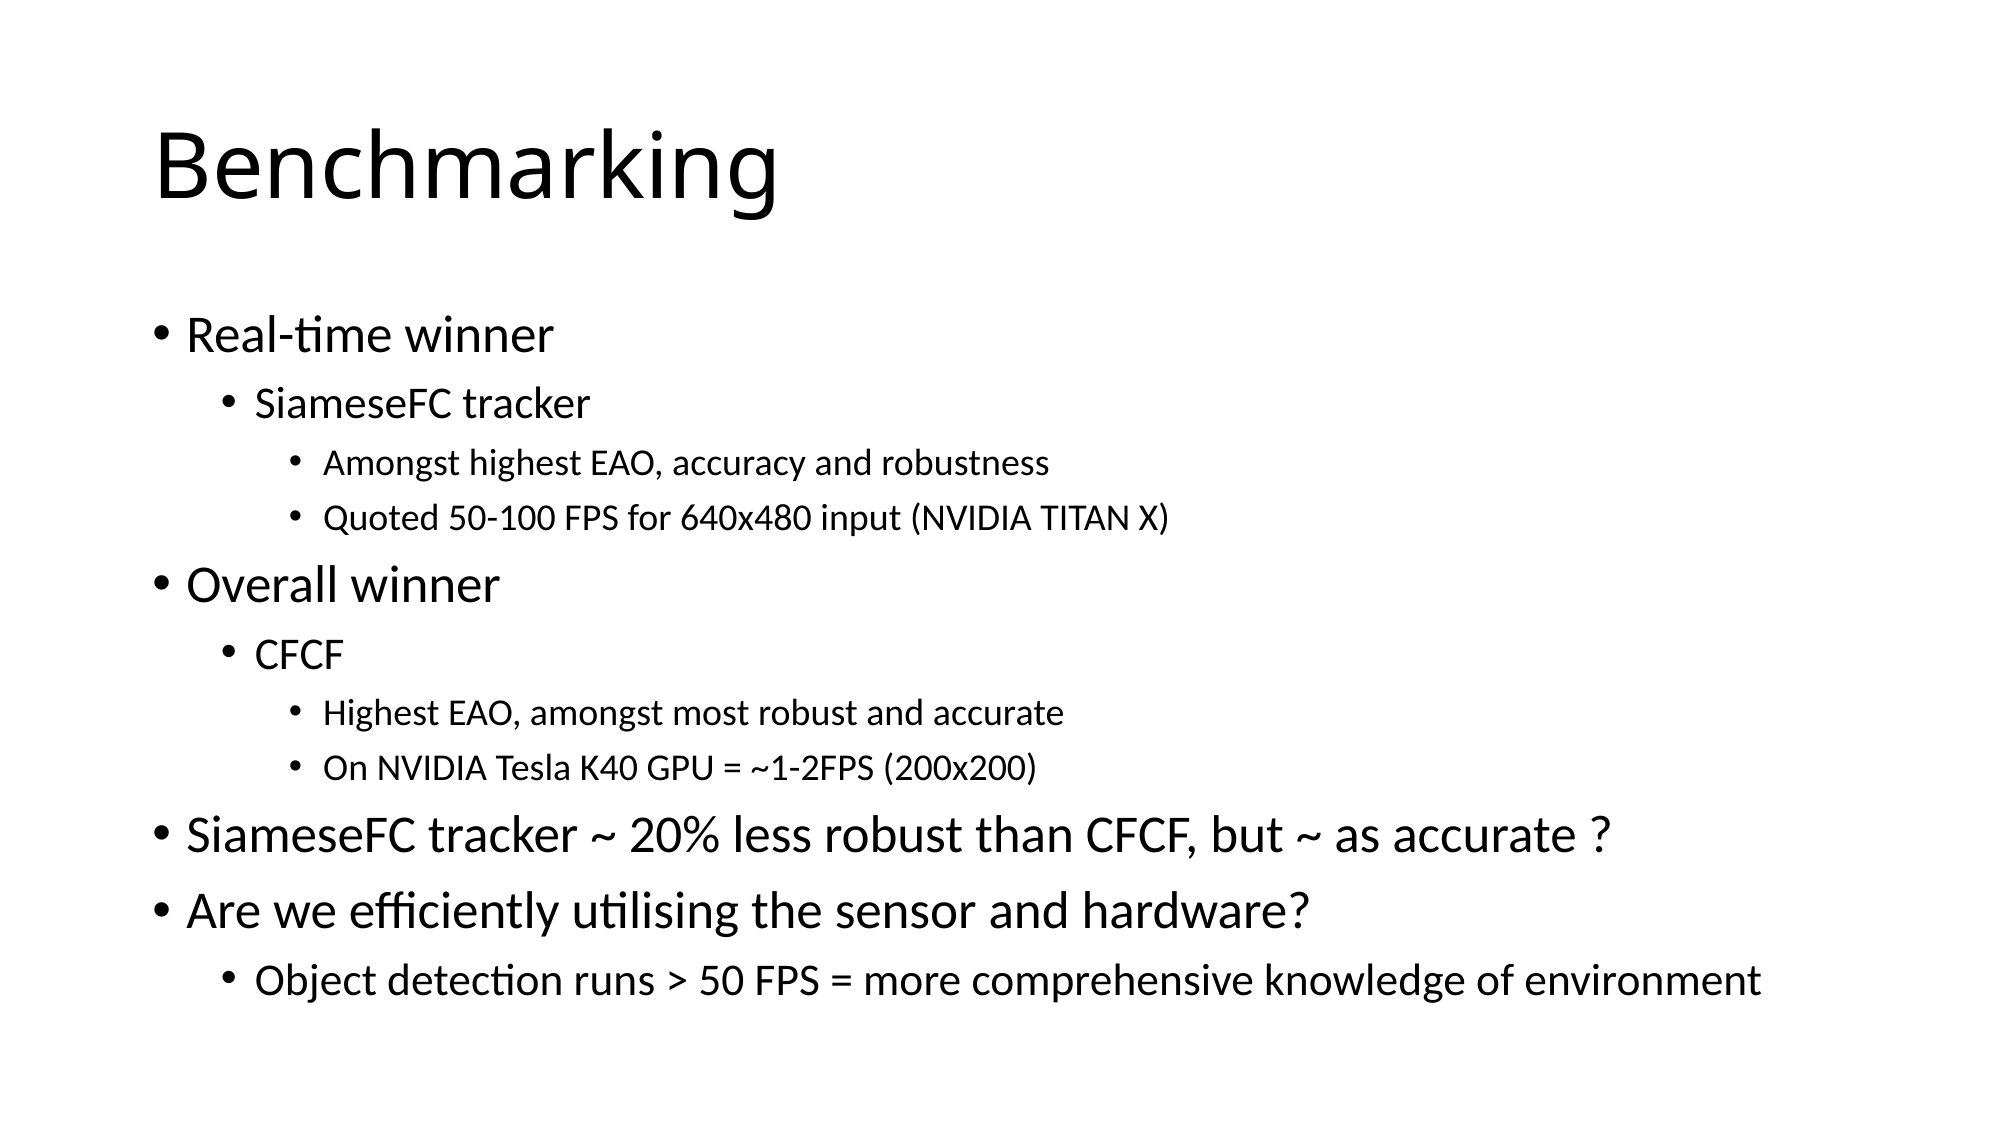

# Benchmarking
Real-time winner
SiameseFC tracker
Amongst highest EAO, accuracy and robustness
Quoted 50-100 FPS for 640x480 input (NVIDIA TITAN X)
Overall winner
CFCF
Highest EAO, amongst most robust and accurate
On NVIDIA Tesla K40 GPU = ~1-2FPS (200x200)
SiameseFC tracker ~ 20% less robust than CFCF, but ~ as accurate ?
Are we efficiently utilising the sensor and hardware?
Object detection runs > 50 FPS = more comprehensive knowledge of environment